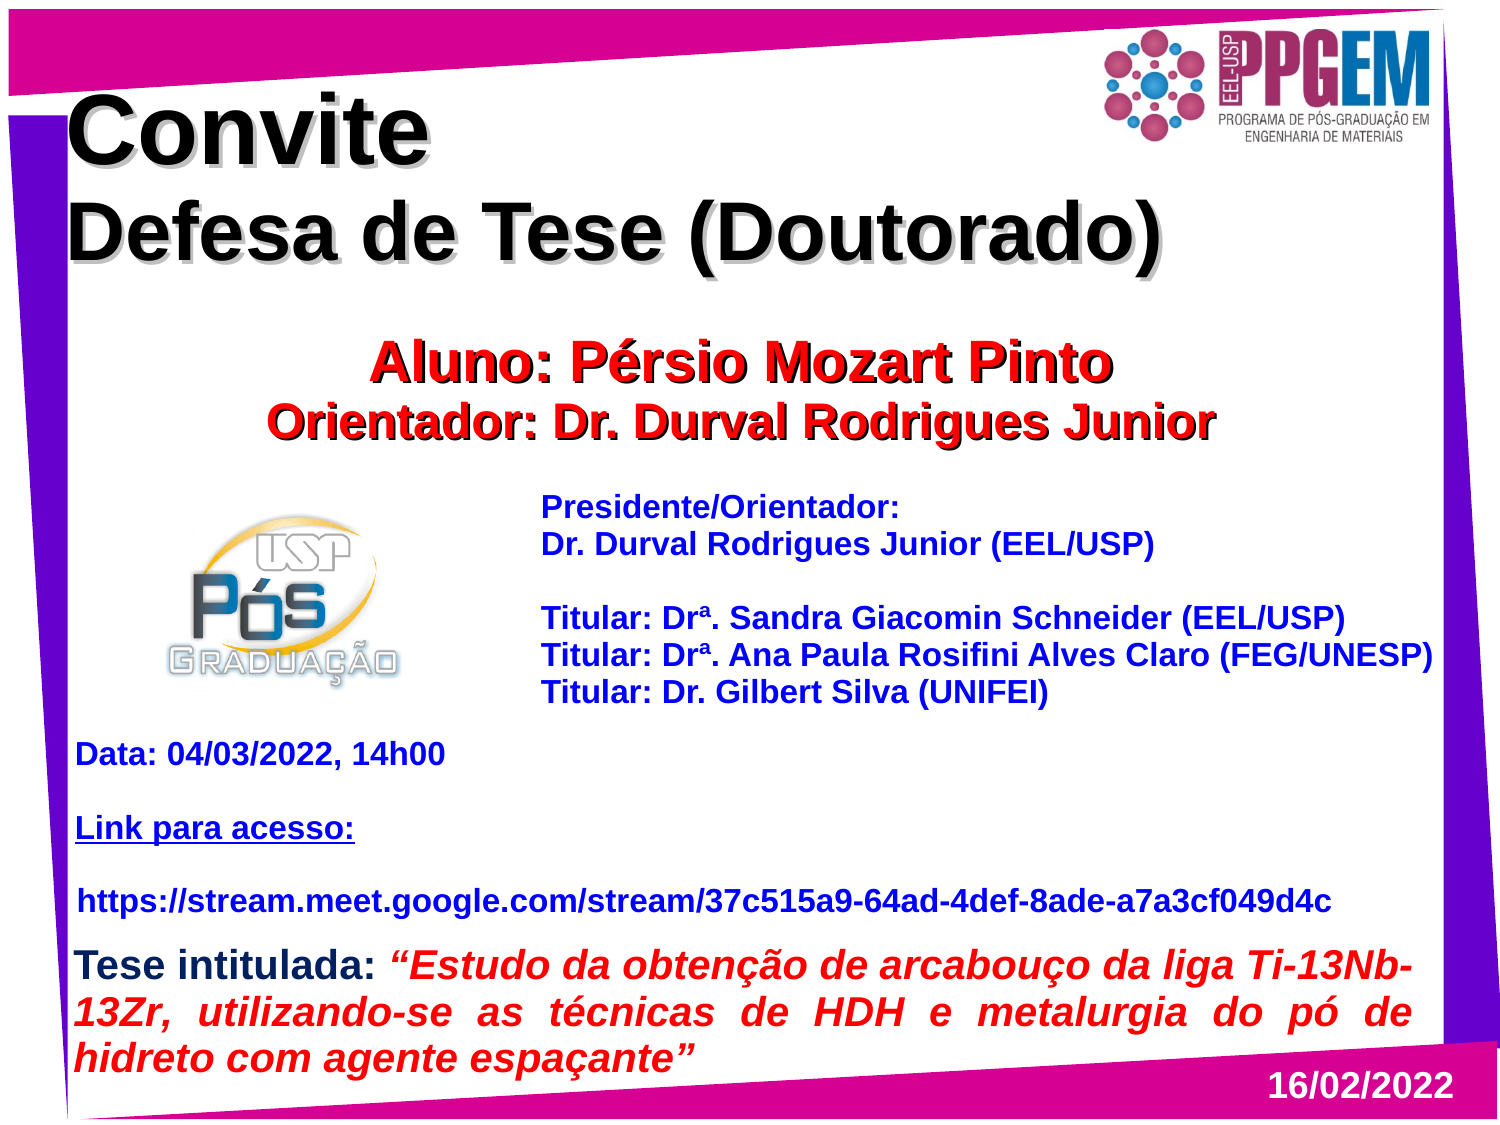

Convite
Defesa de Tese (Doutorado)
Aluno: Pérsio Mozart Pinto
Orientador: Dr. Durval Rodrigues Junior
Presidente/Orientador:
Dr. Durval Rodrigues Junior (EEL/USP)
Titular: Drª. Sandra Giacomin Schneider (EEL/USP)
Titular: Drª. Ana Paula Rosifini Alves Claro (FEG/UNESP)
Titular: Dr. Gilbert Silva (UNIFEI)
Data: 04/03/2022, 14h00
Link para acesso:
https://stream.meet.google.com/stream/37c515a9-64ad-4def-8ade-a7a3cf049d4c
Tese intitulada: “Estudo da obtenção de arcabouço da liga Ti-13Nb-13Zr, utilizando-se as técnicas de HDH e metalurgia do pó de hidreto com agente espaçante”
16/02/2022